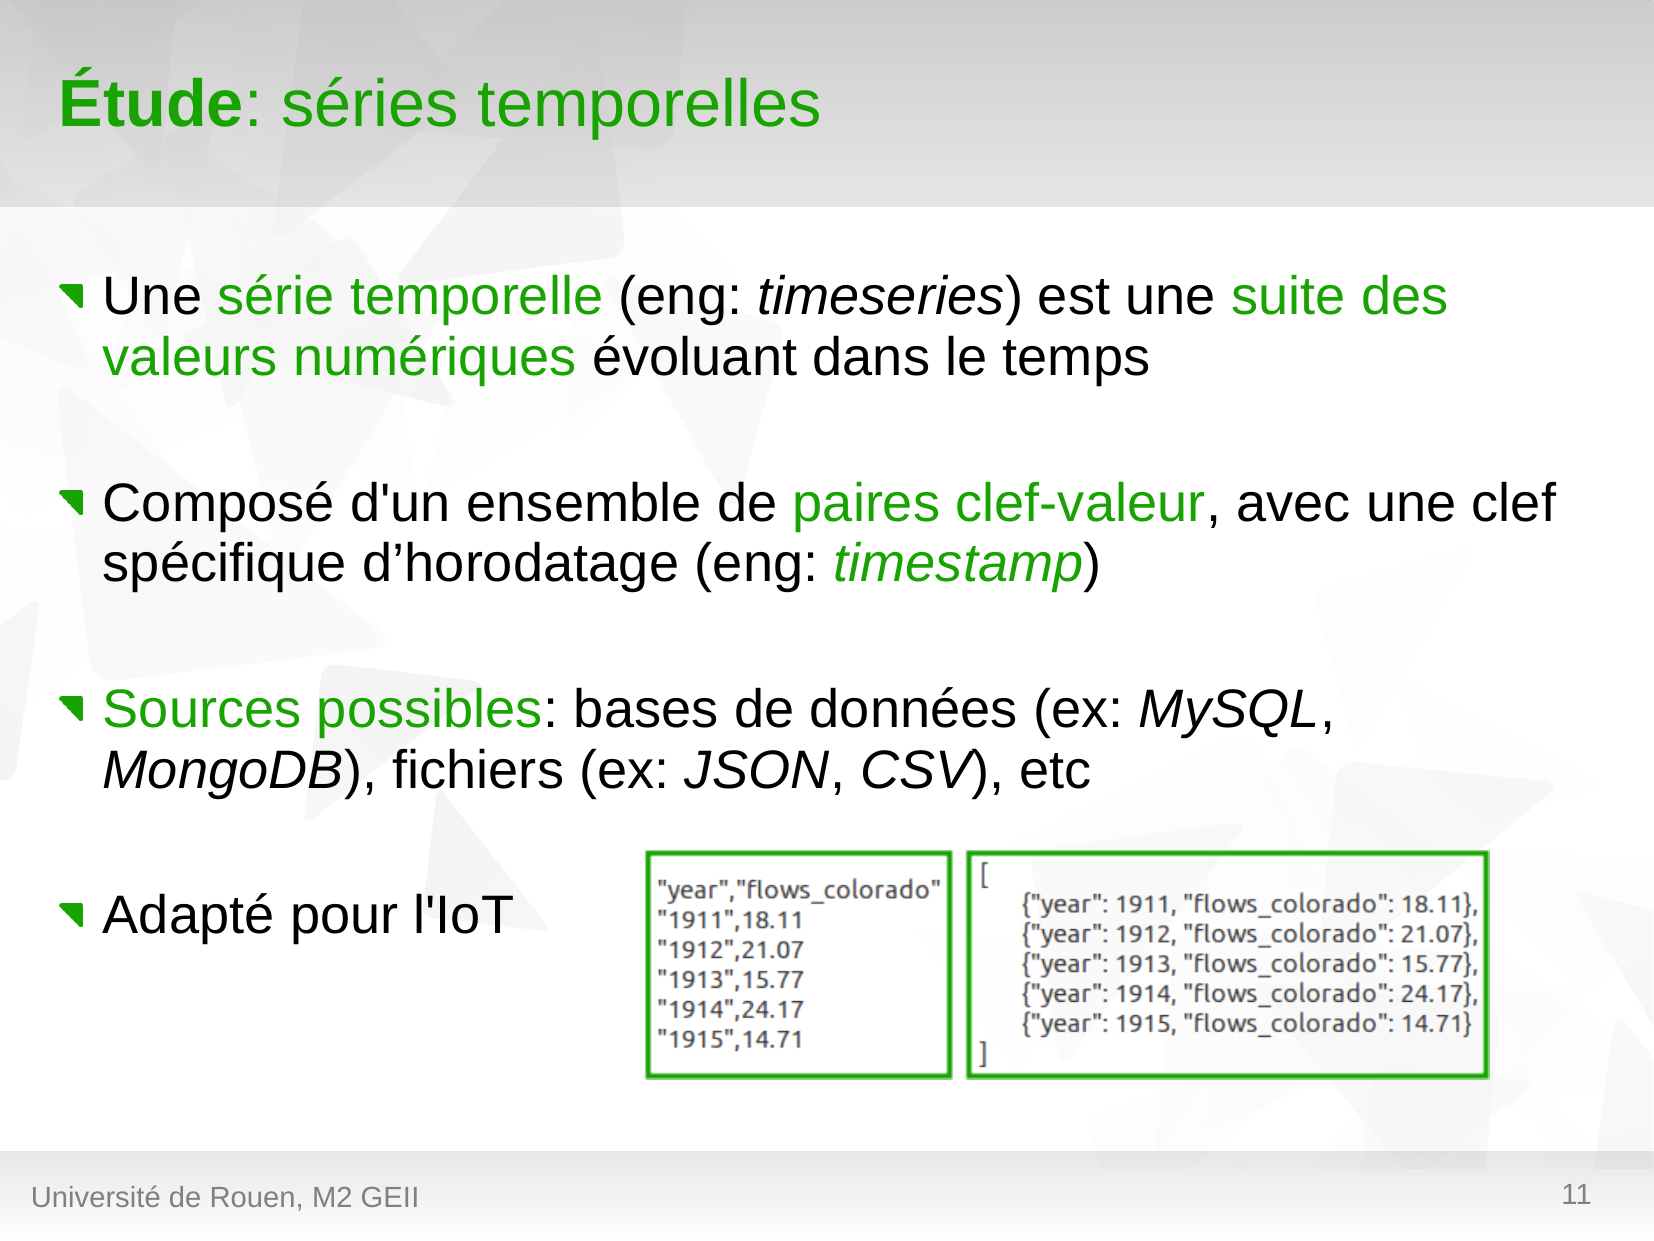

# Étude: séries temporelles
Une série temporelle (eng: timeseries) est une suite des valeurs numériques évoluant dans le temps
Composé d'un ensemble de paires clef-valeur, avec une clef spécifique d’horodatage (eng: timestamp)
Sources possibles: bases de données (ex: MySQL, MongoDB), fichiers (ex: JSON, CSV), etc
Adapté pour l'IoT
11
Université de Rouen, M2 GEII